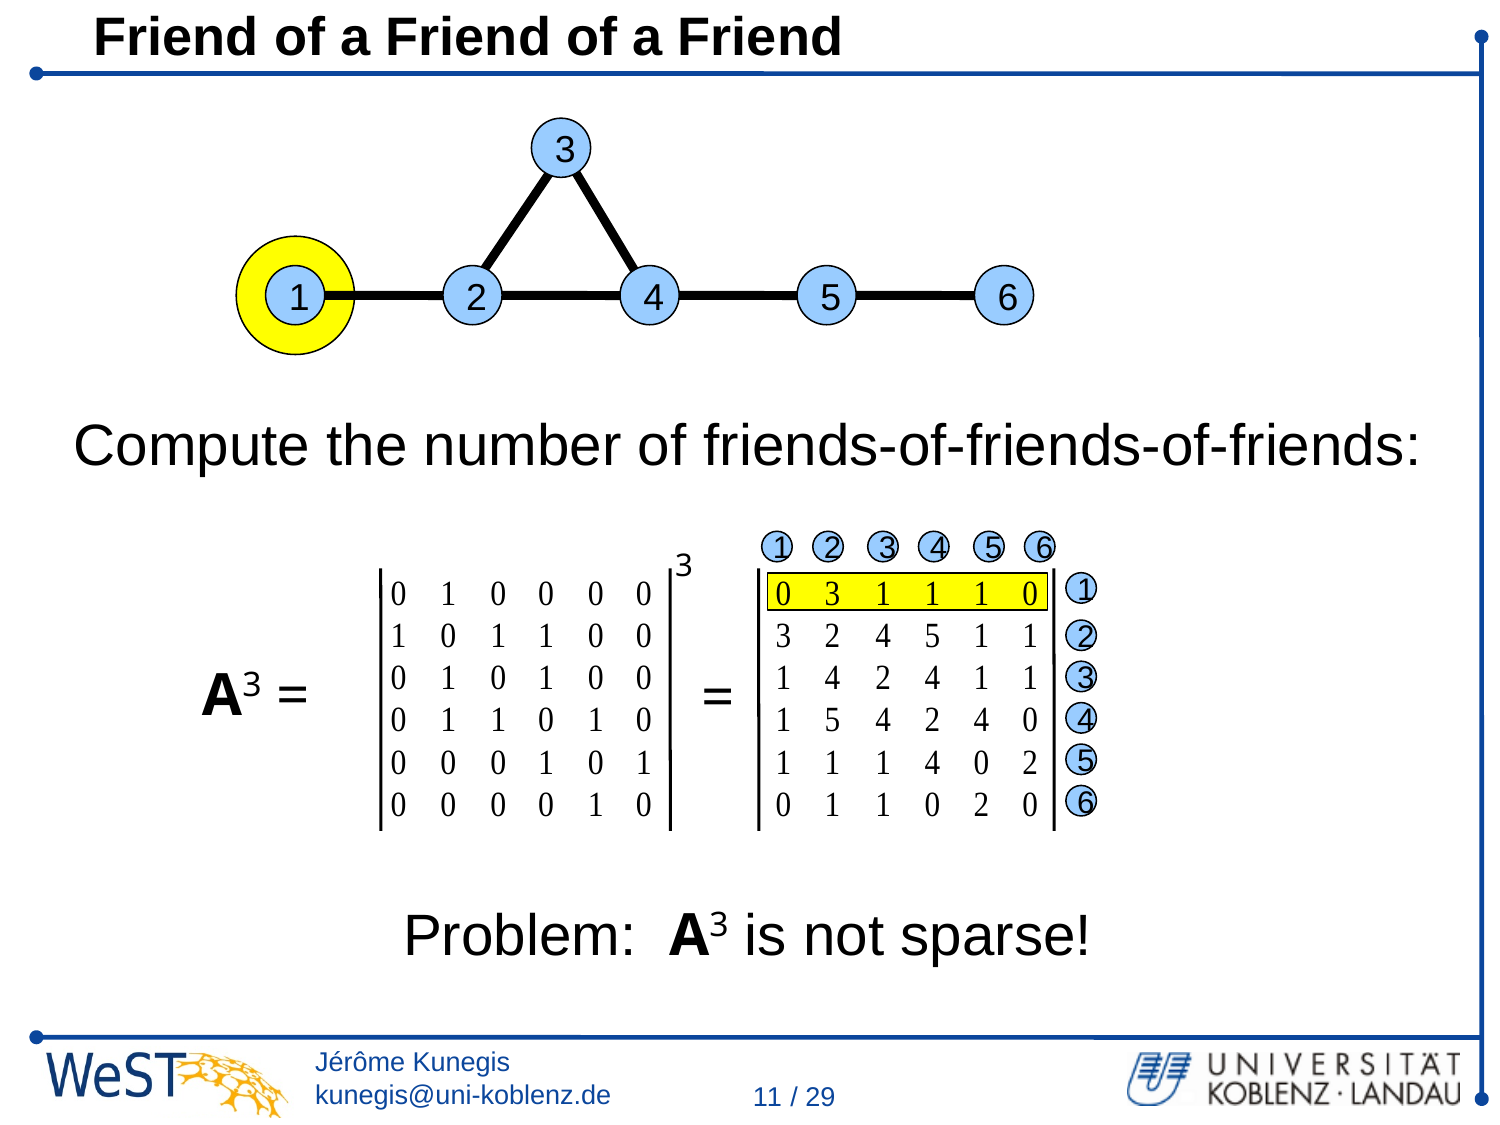

Friend of a Friend of a Friend
3
Compute the number of friends-of-friends-of-friends:
Problem: A3 is not sparse!
1
2
4
5
6
1
2
3
4
5
6
3
1
2
A3 =
=
3
4
5
6